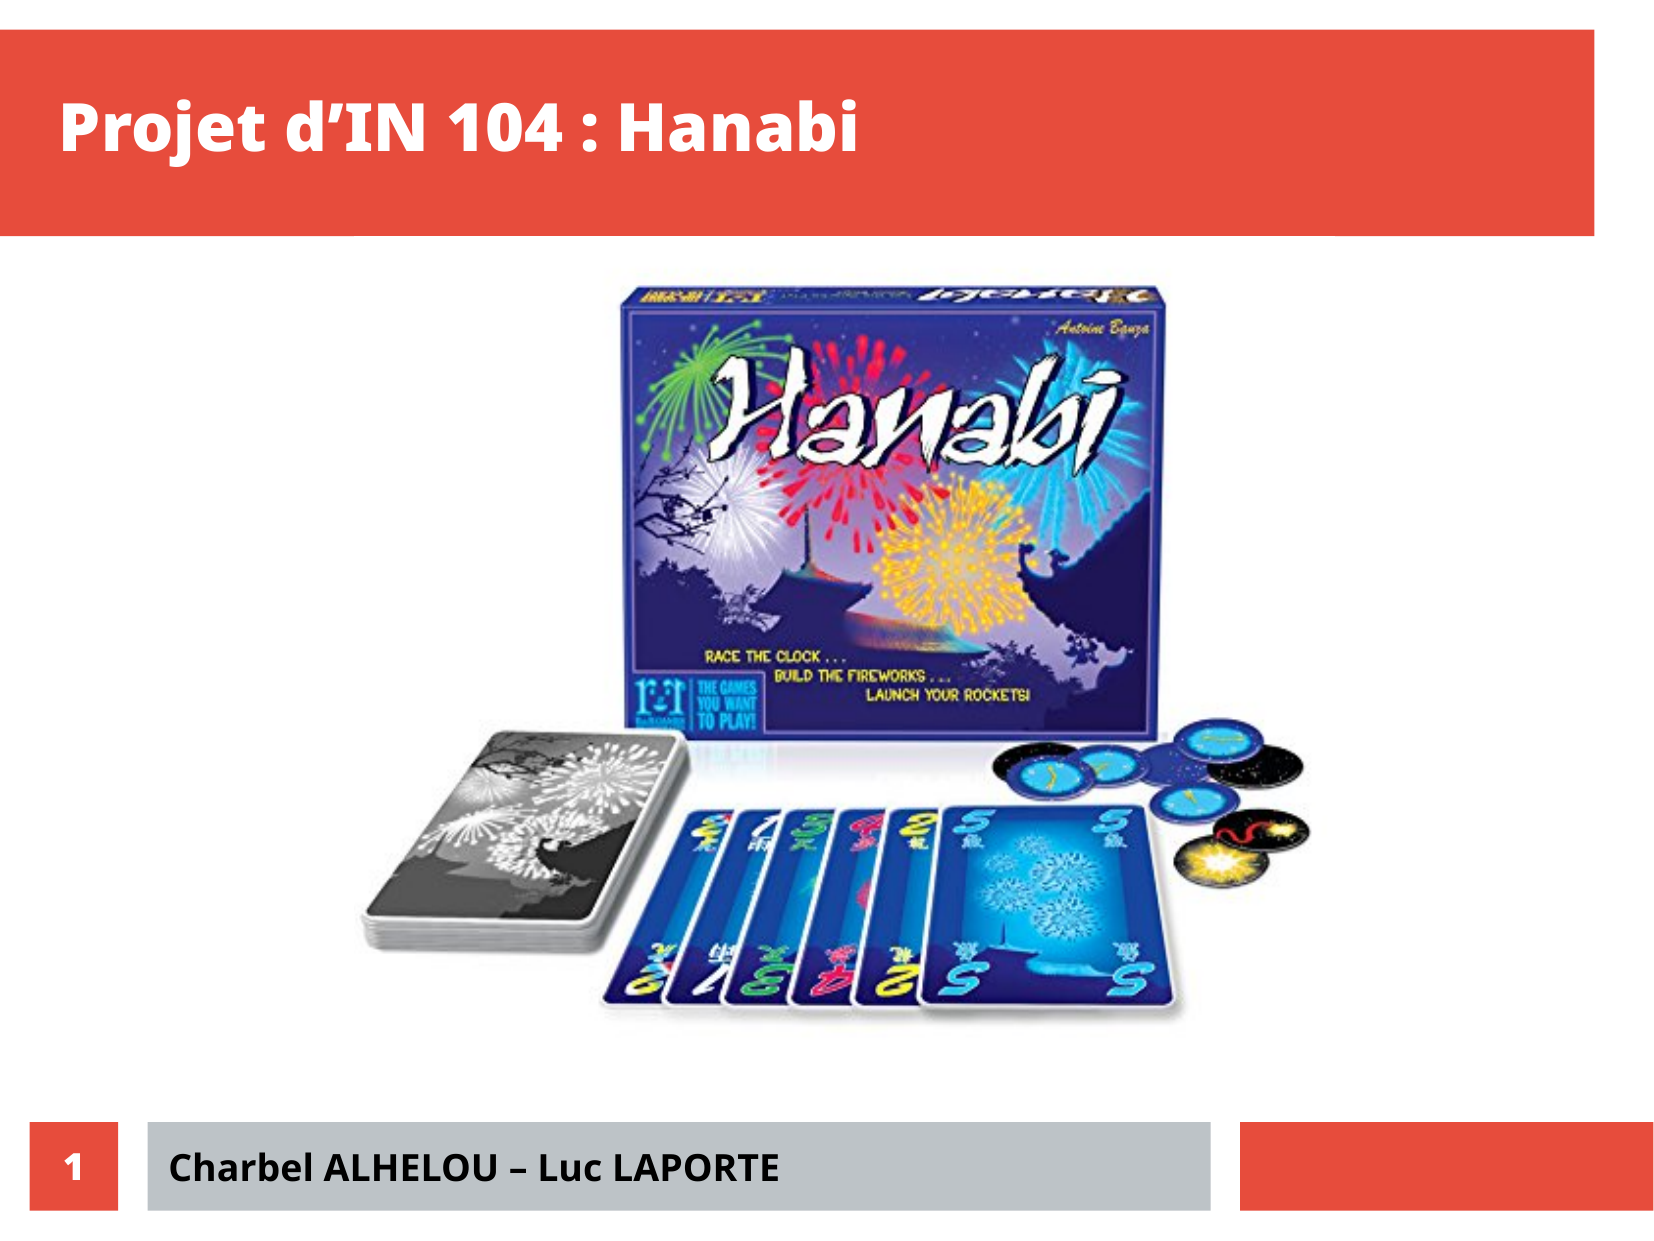

# Projet d’IN 104 : Hanabi
1
Charbel ALHELOU – Luc LAPORTE